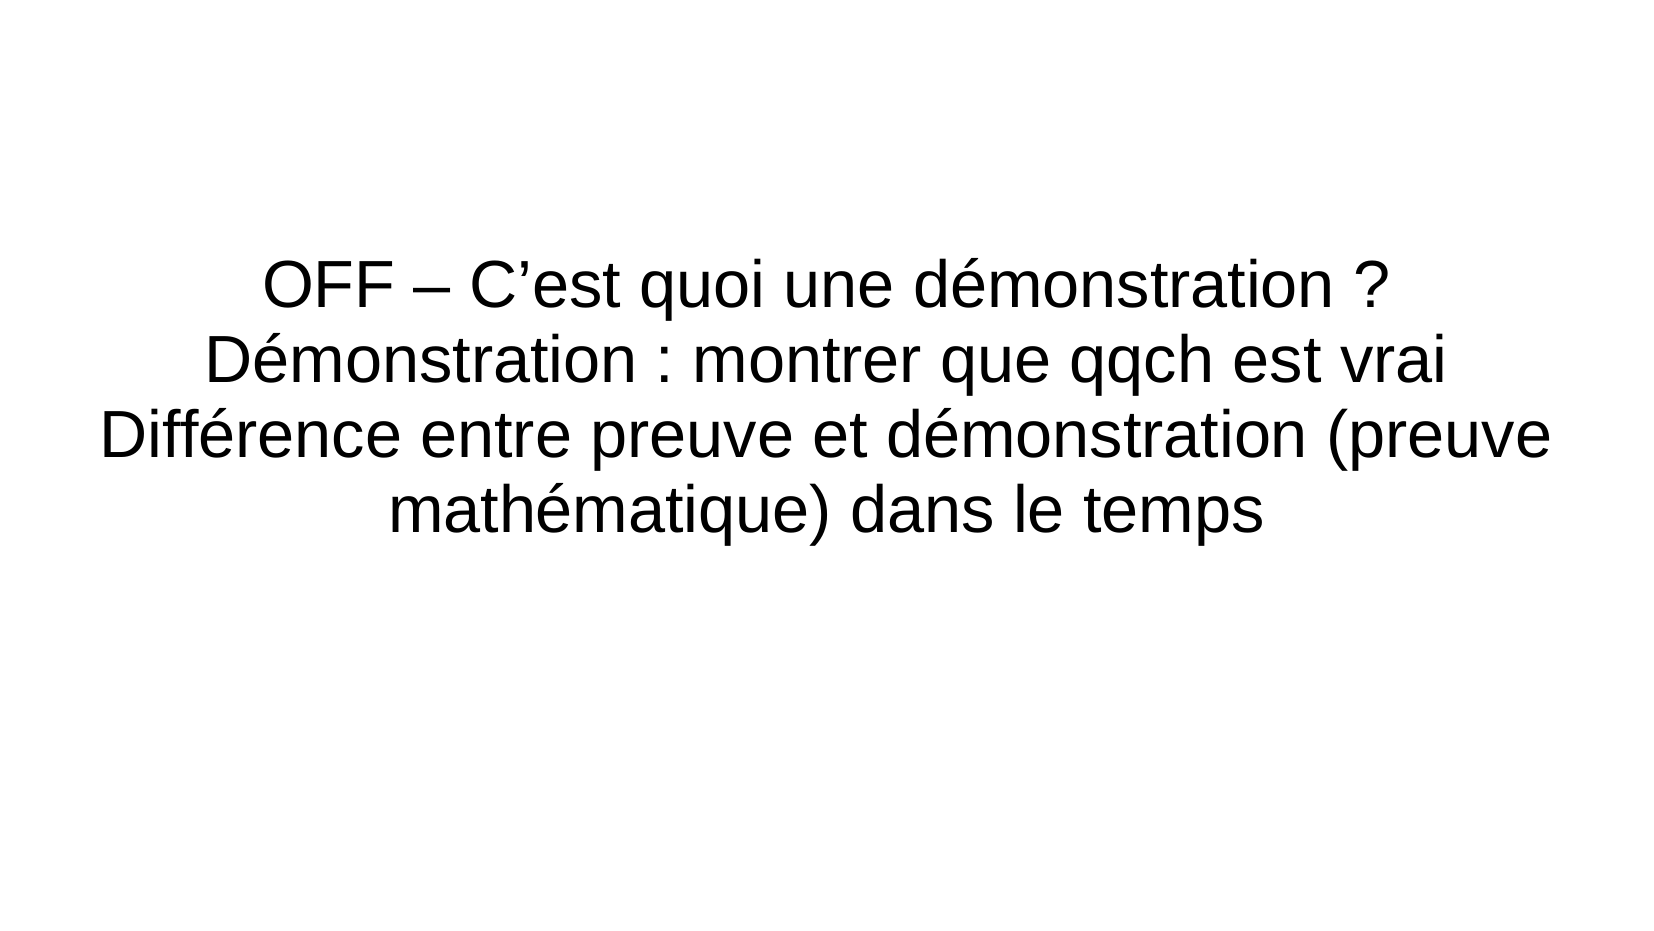

# OFF – C’est quoi une démonstration ? Démonstration : montrer que qqch est vrai
Différence entre preuve et démonstration (preuve mathématique) dans le temps